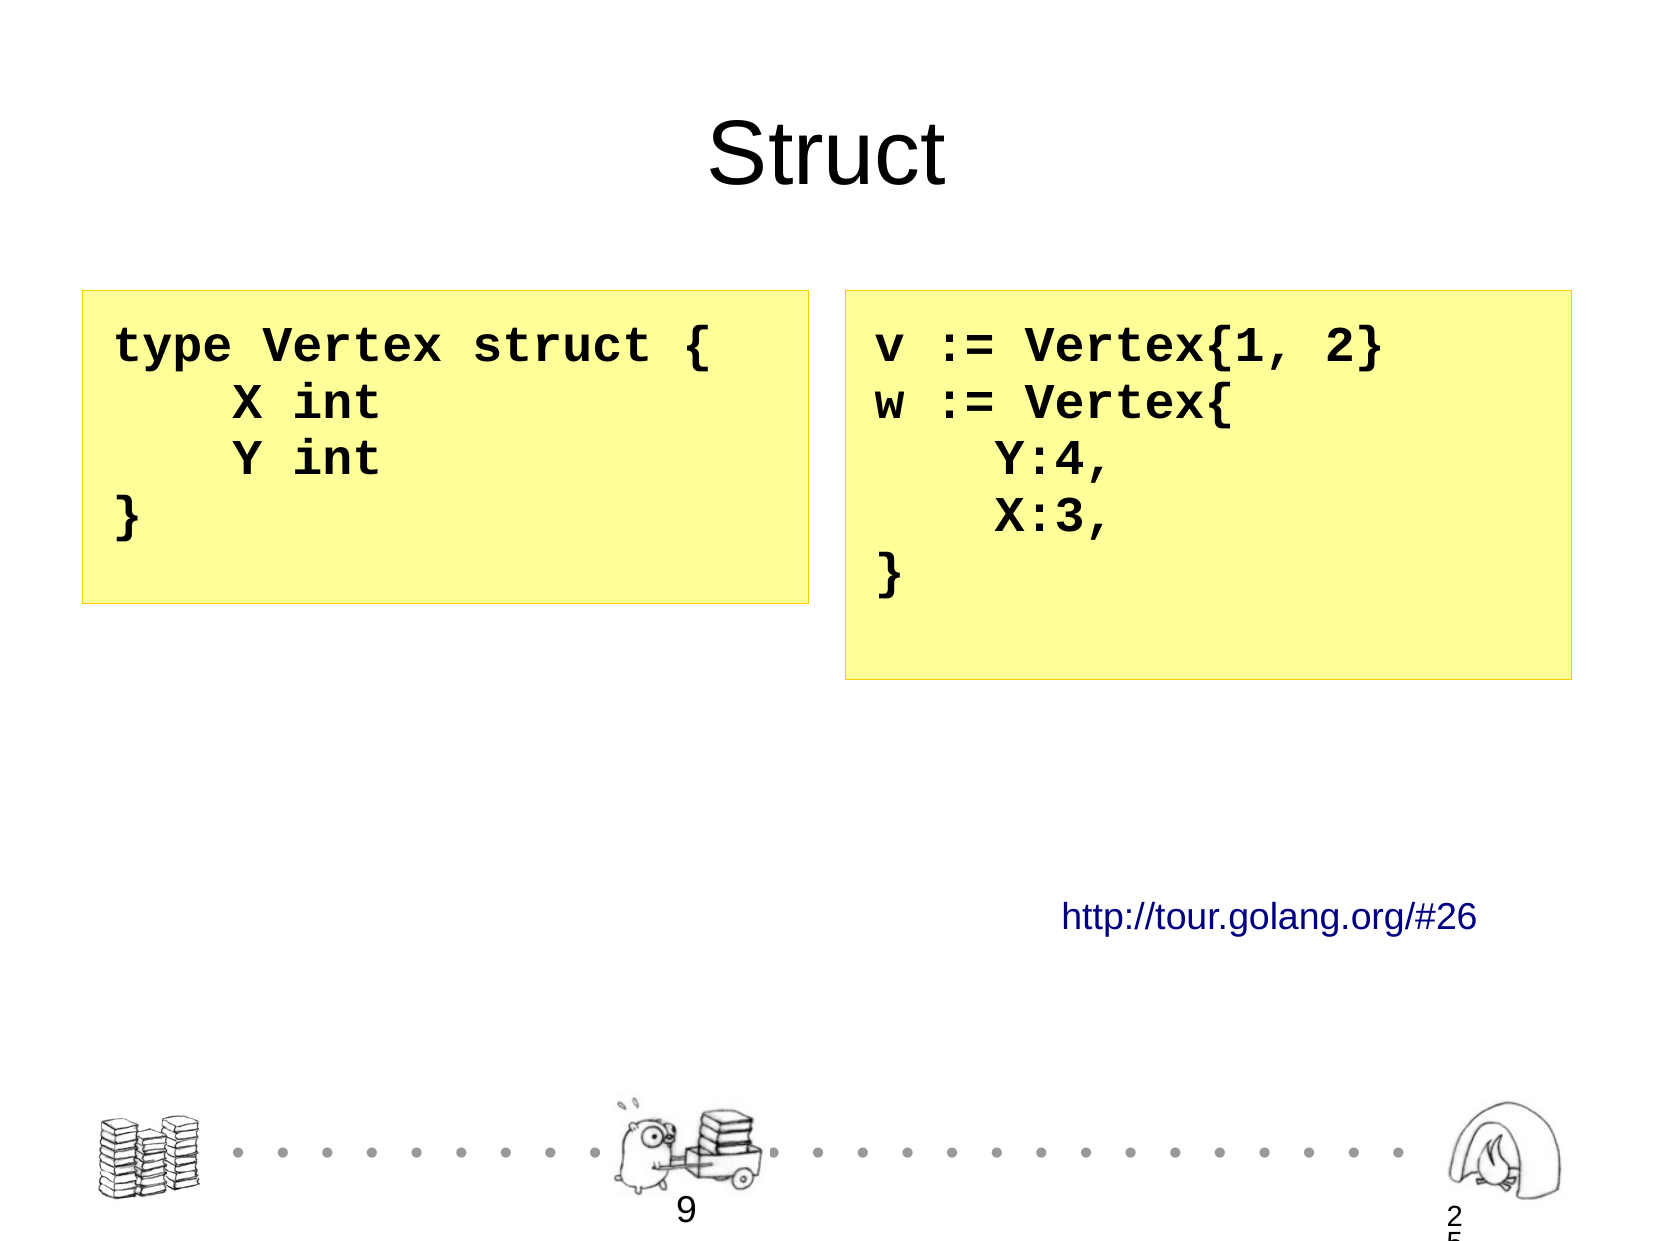

# Struct
type Vertex struct {
 X int
 Y int
}
v := Vertex{1, 2}
w := Vertex{
 Y:4,
 X:3,
}
http://tour.golang.org/#26